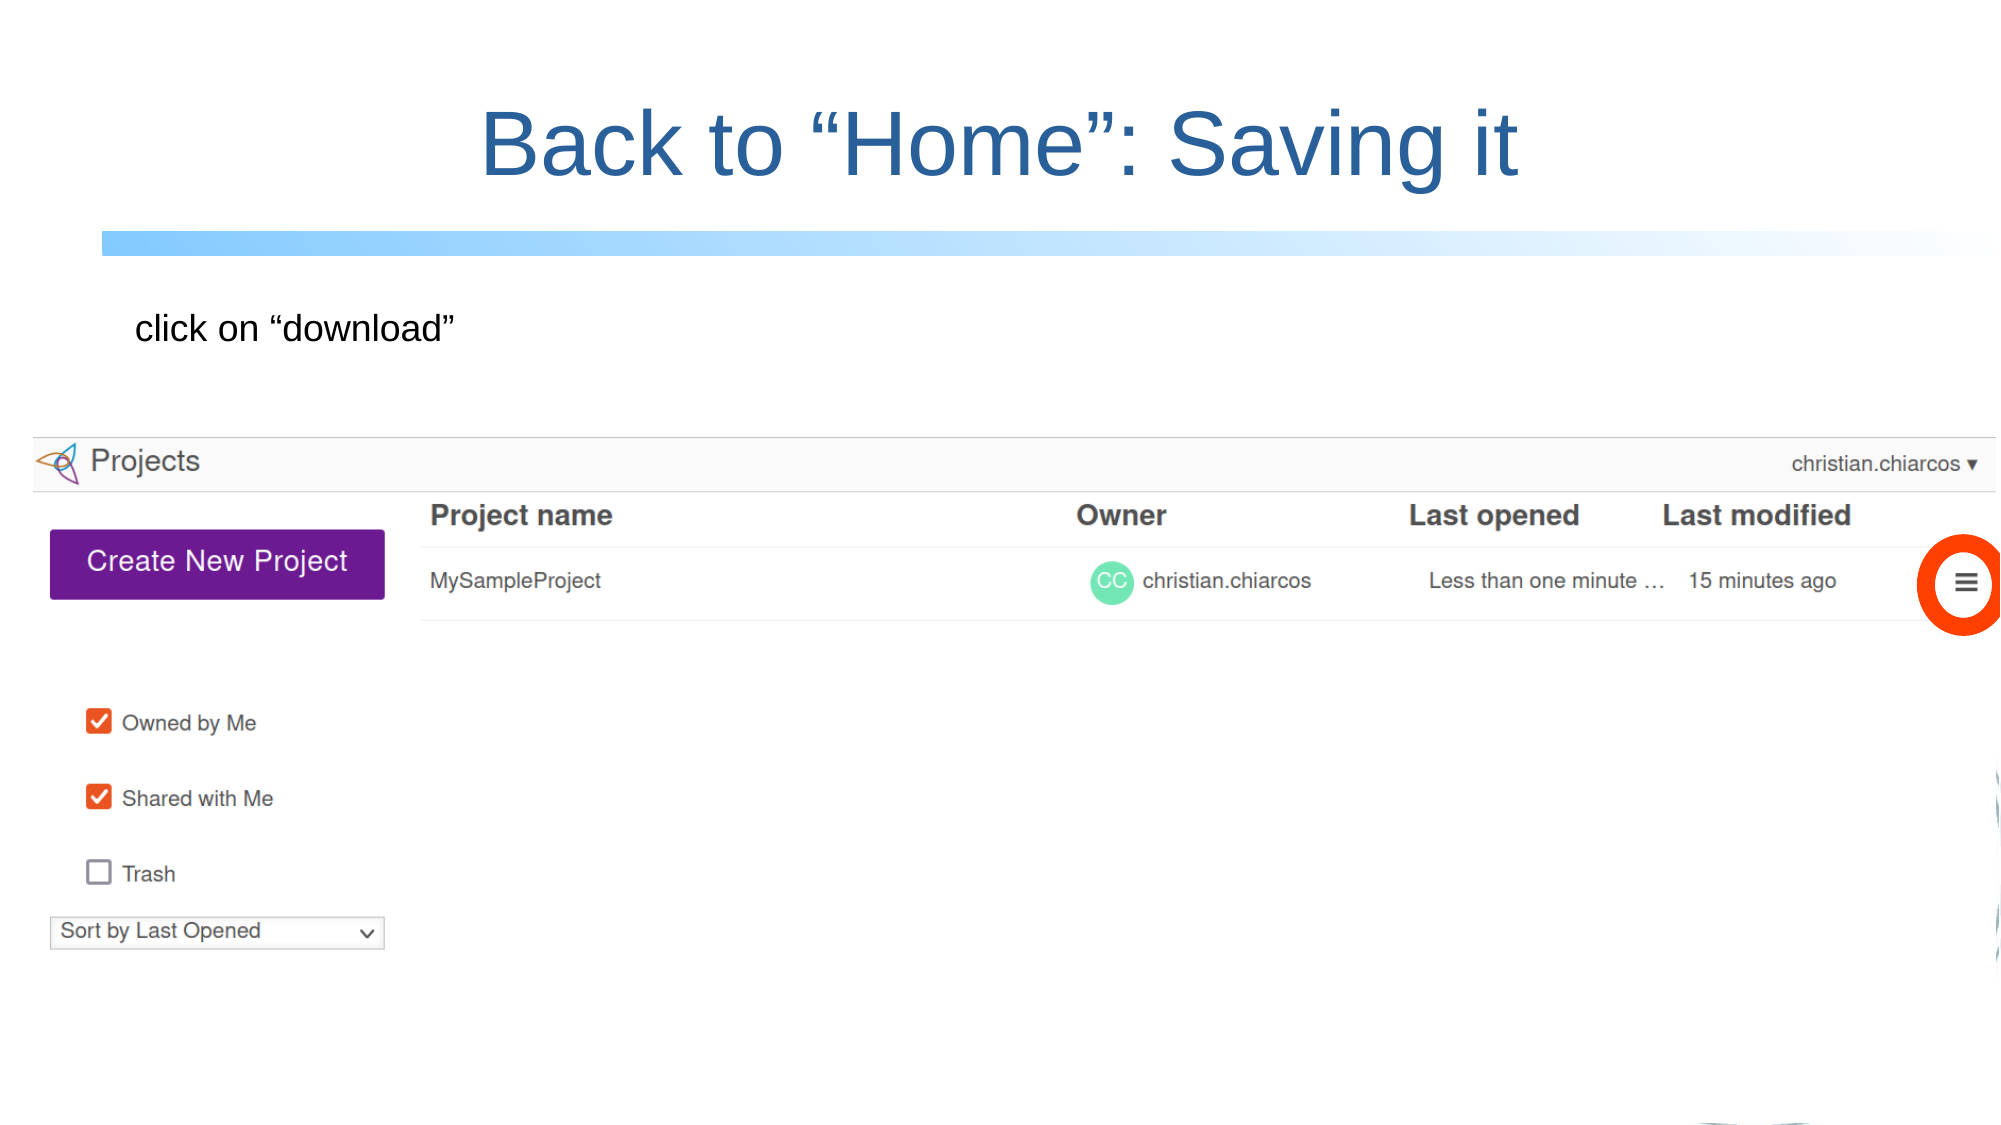

# Back to “Home”: Saving it
click on “download”